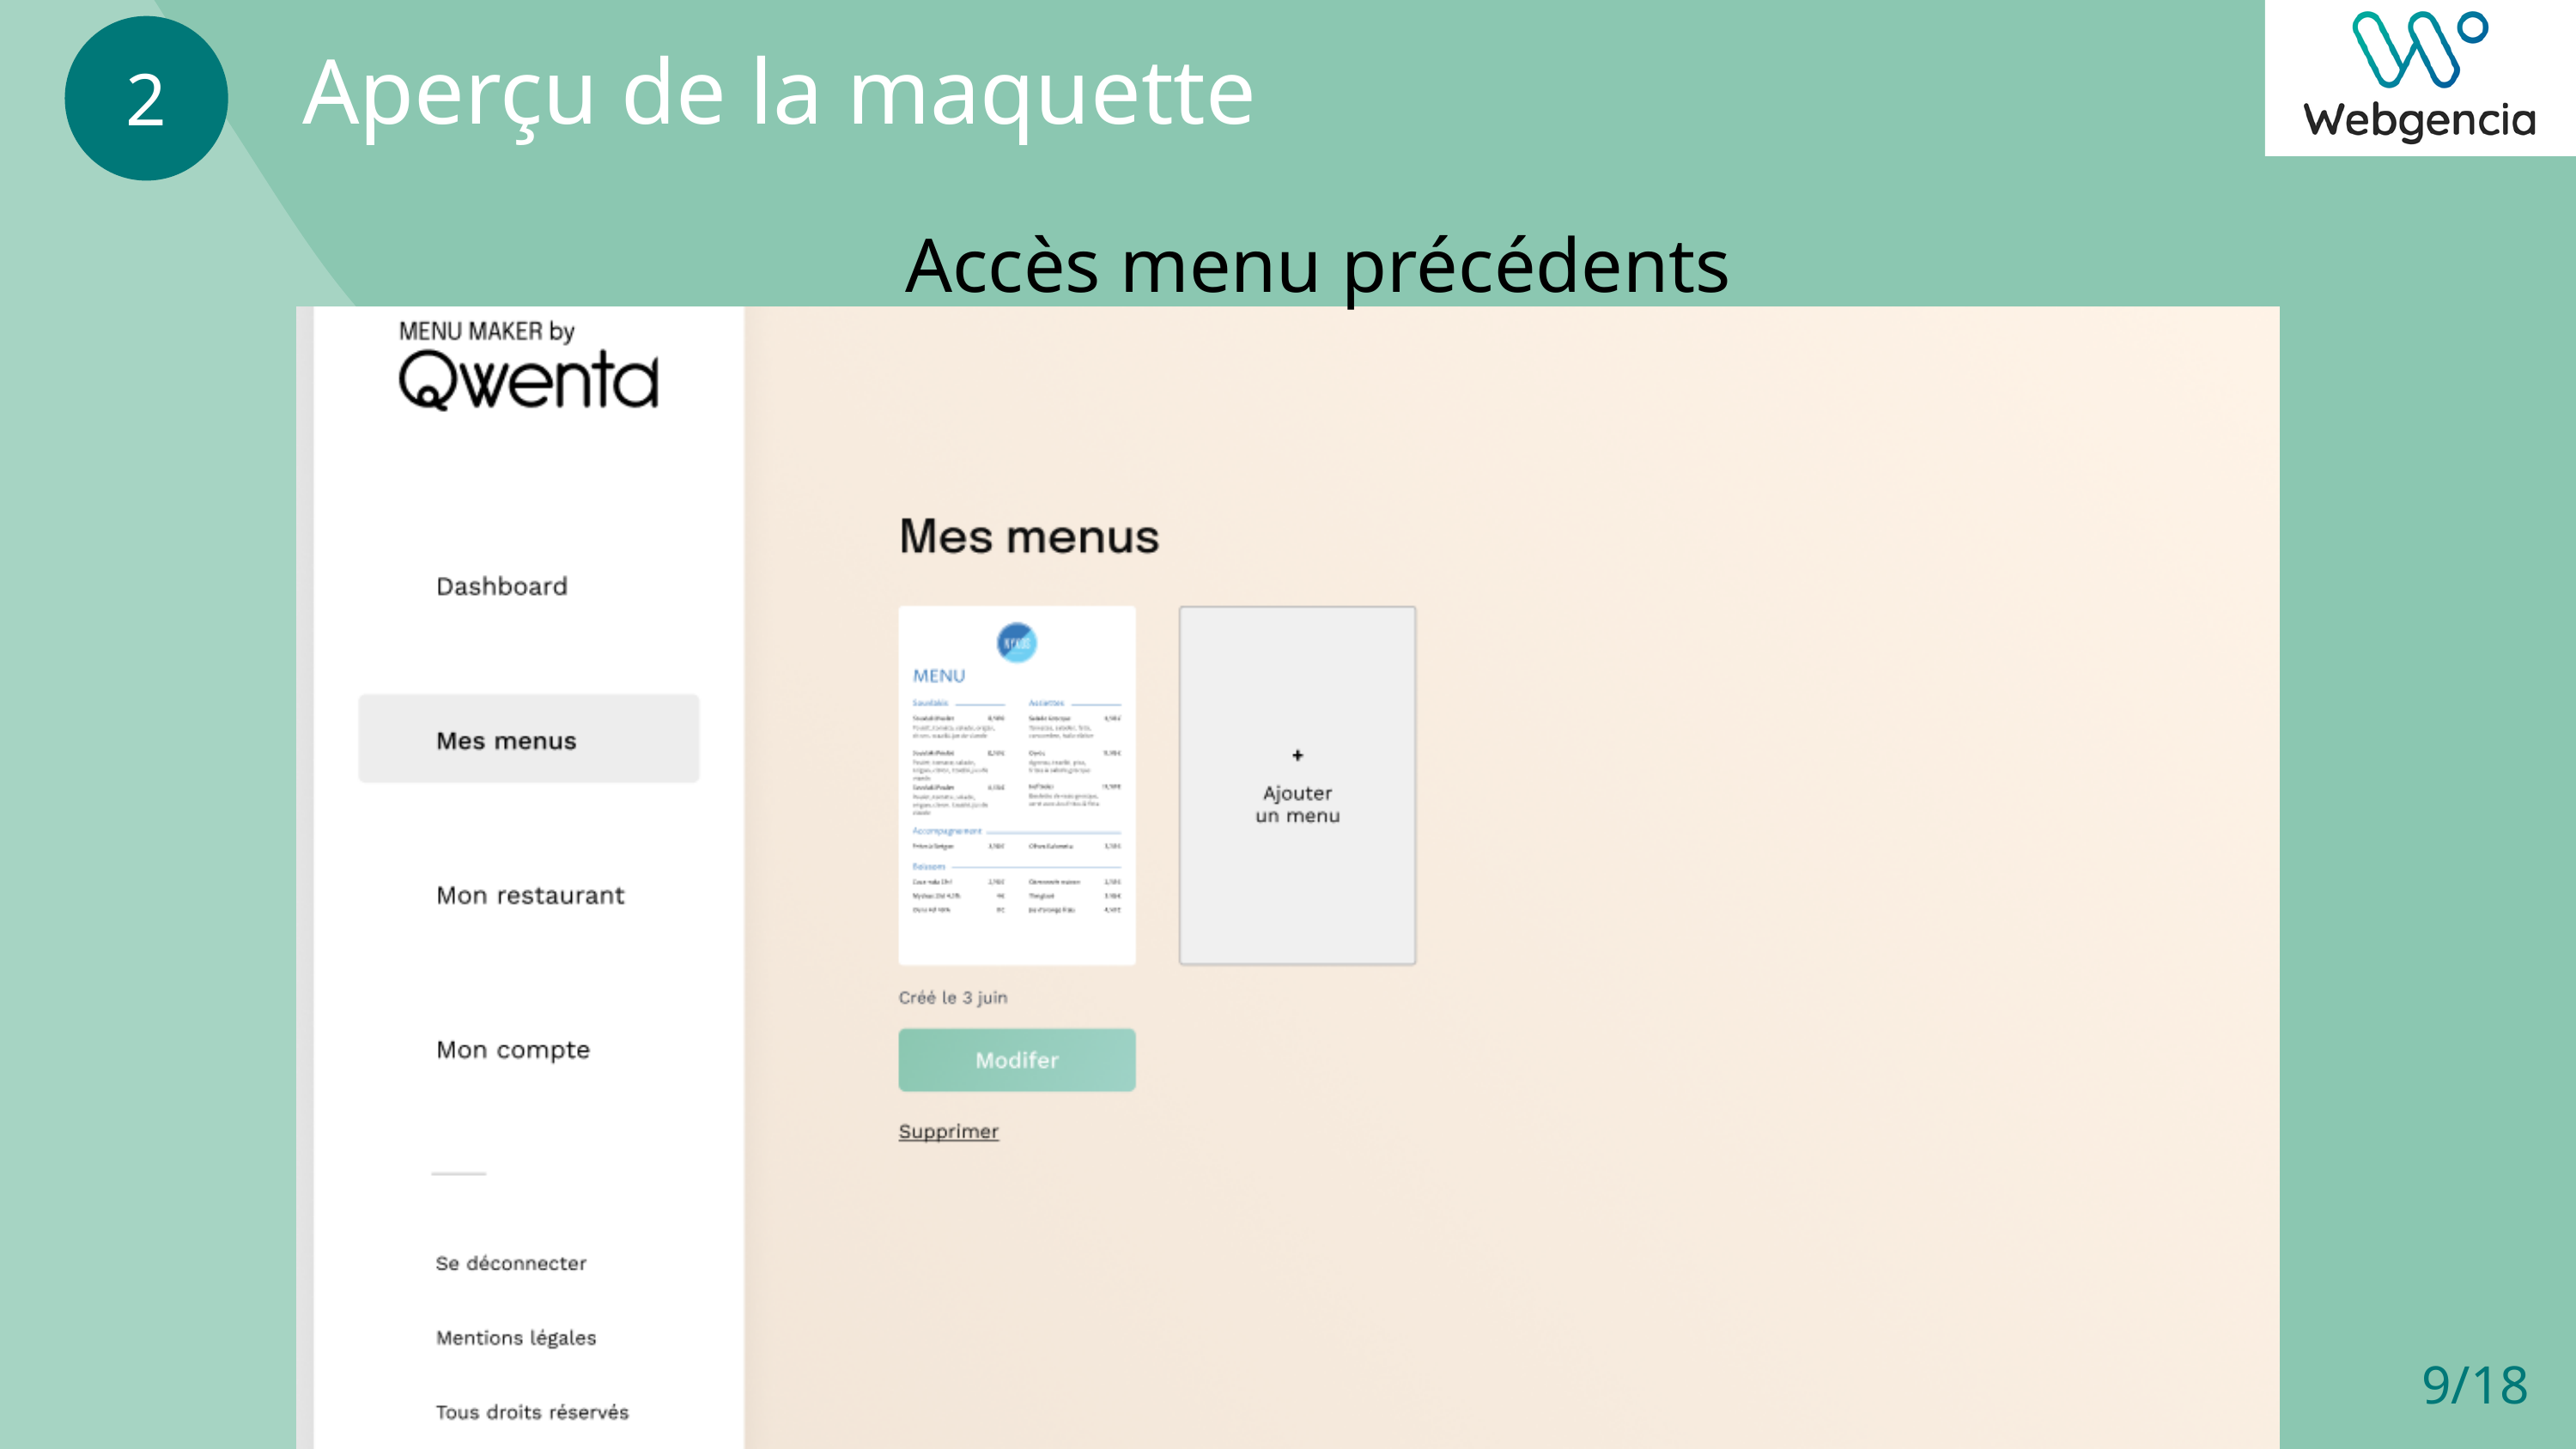

2
Aperçu de la maquette
Accès menu précédents
9/18